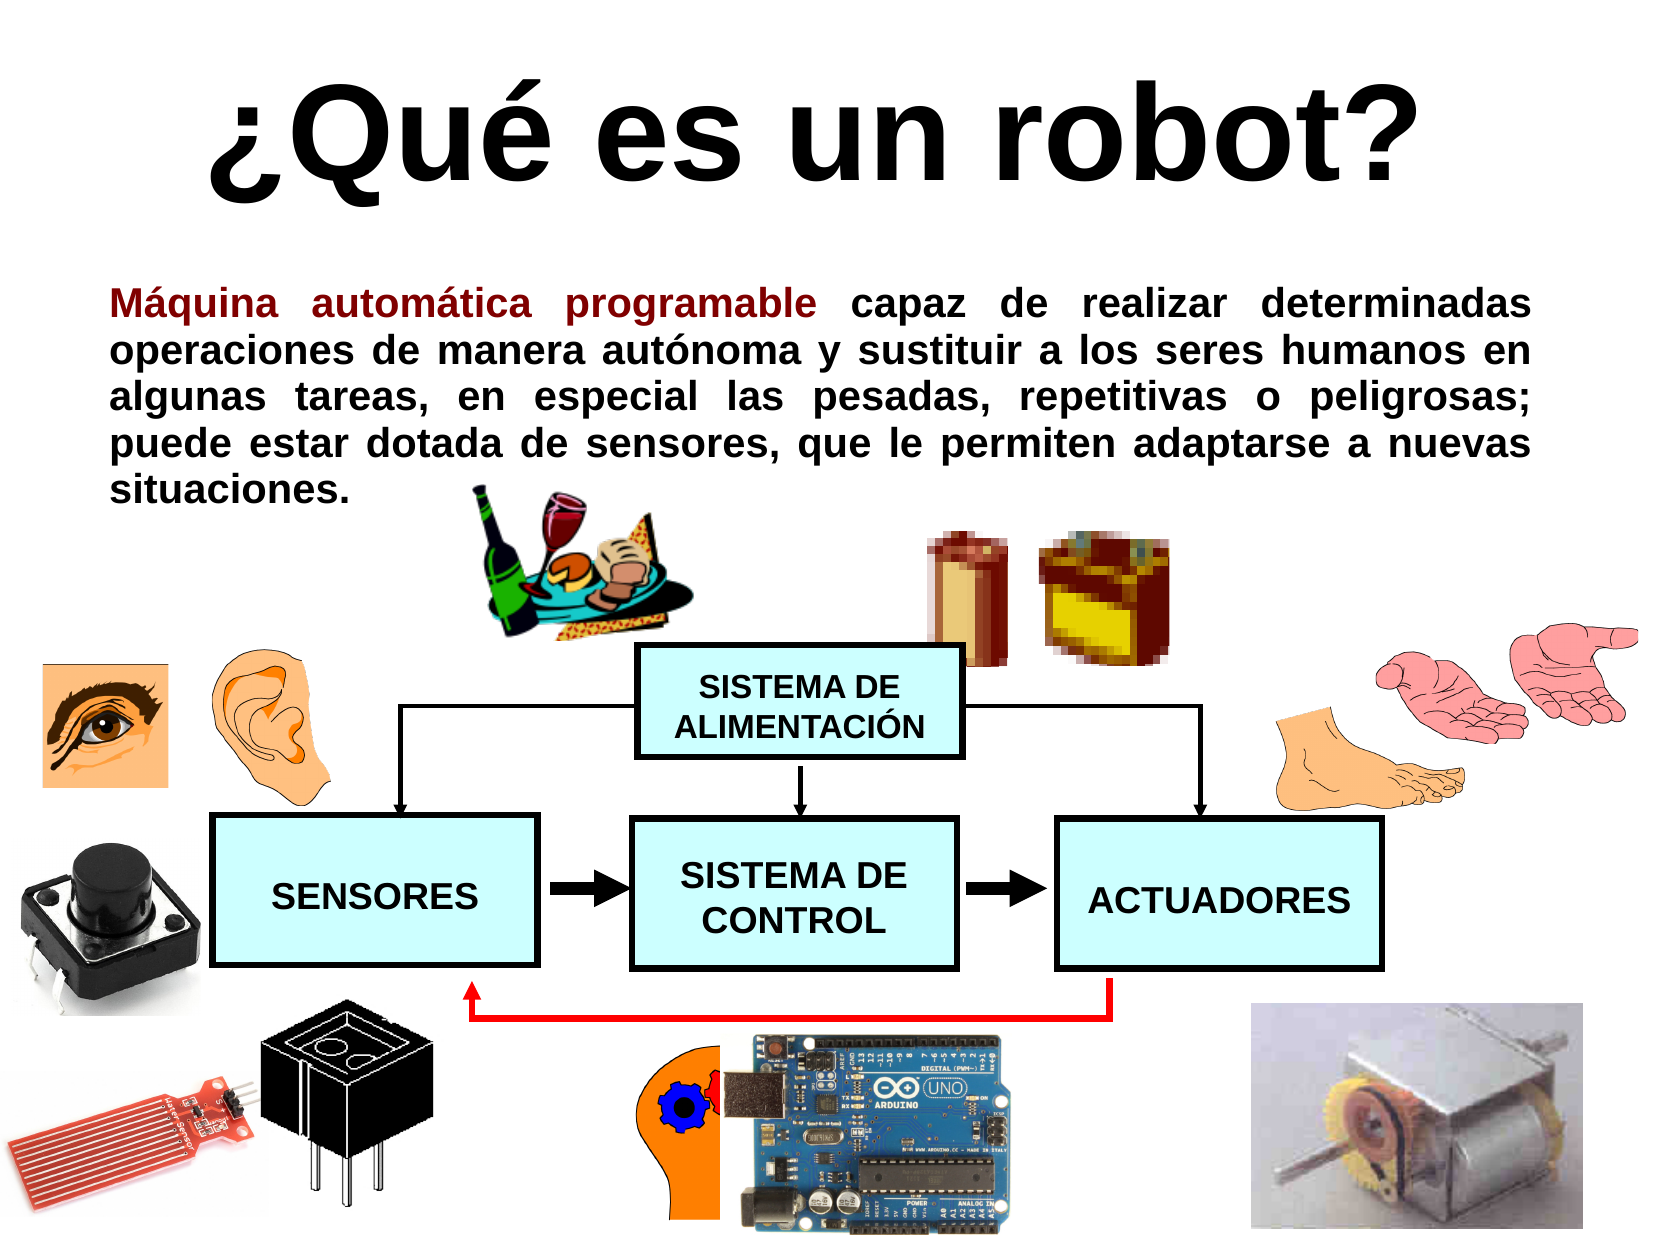

¿Qué es un robot?
Máquina automática programable capaz de realizar determinadas operaciones de manera autónoma y sustituir a los seres humanos en algunas tareas, en especial las pesadas, repetitivas o peligrosas; puede estar dotada de sensores, que le permiten adaptarse a nuevas situaciones.
SISTEMA DE
ALIMENTACIÓN
SENSORES
SISTEMA DE
CONTROL
ACTUADORES